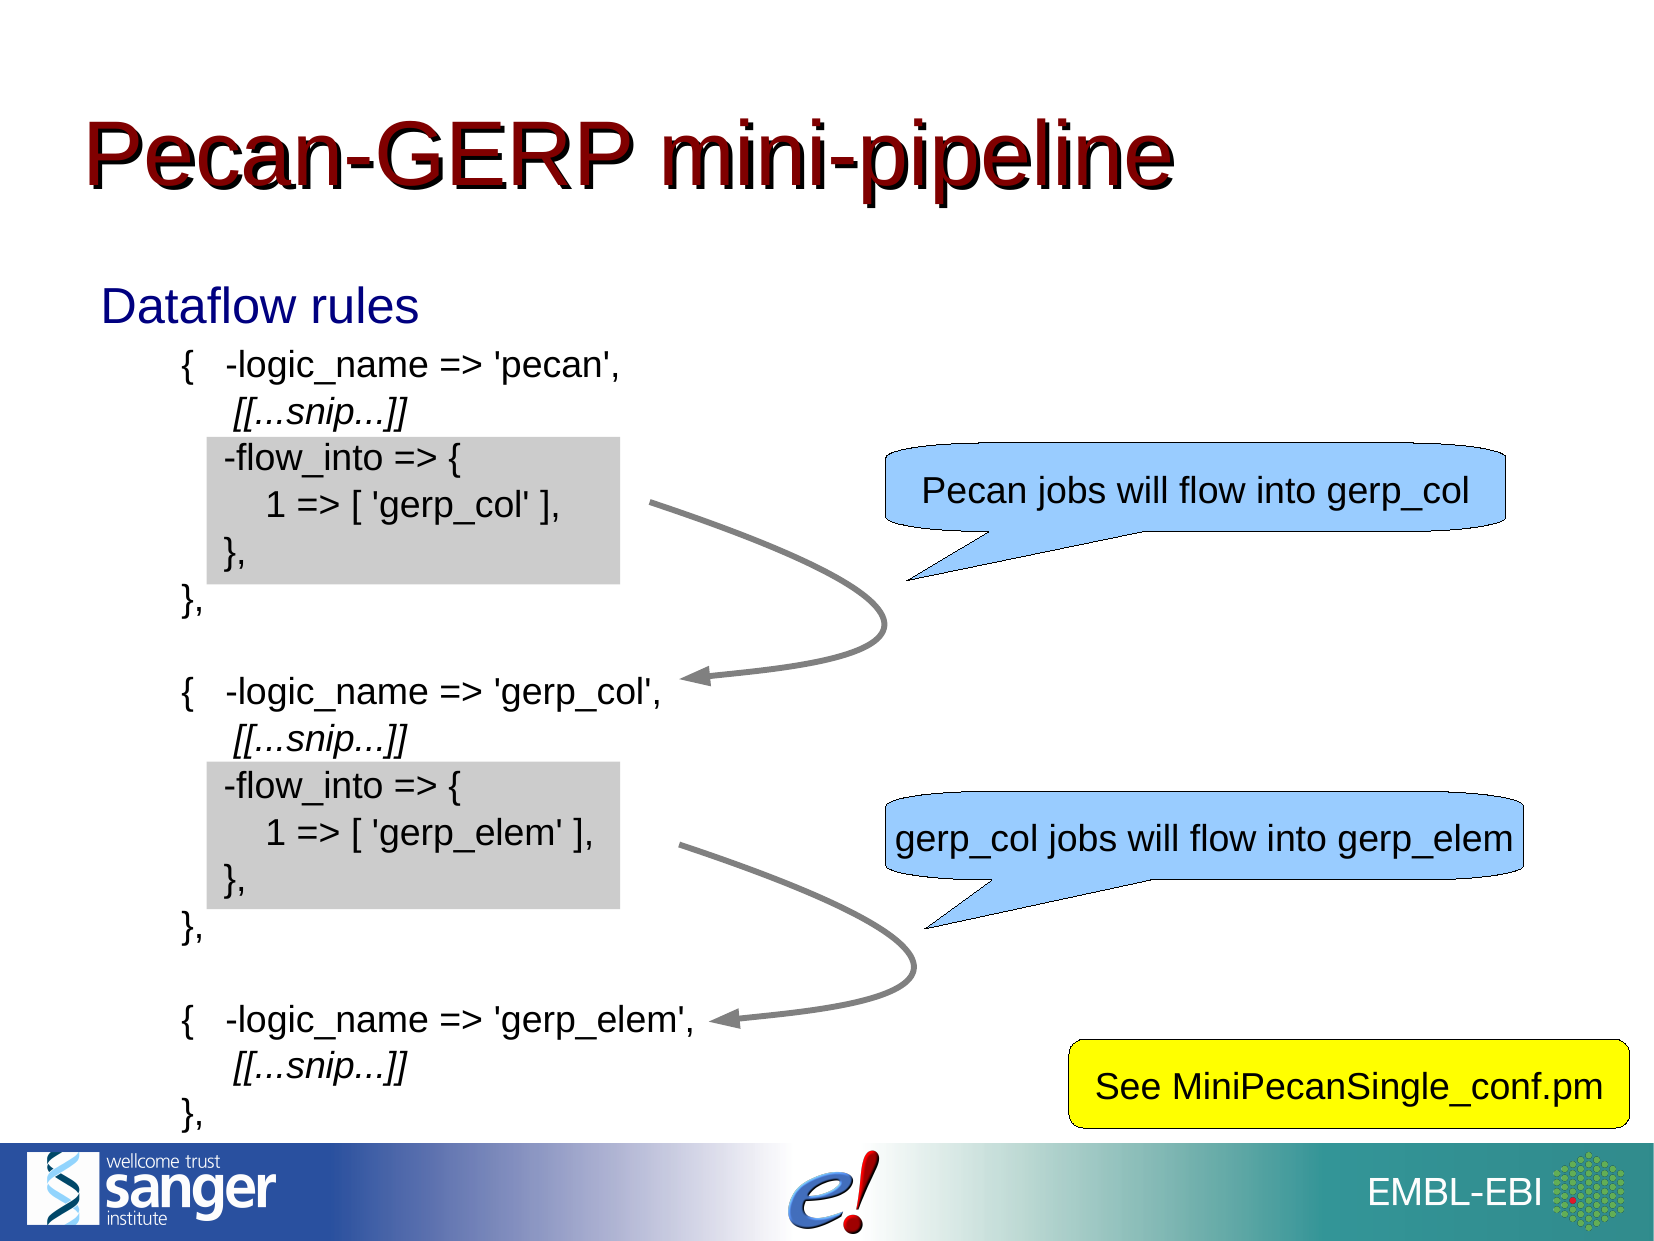

# Pecan-GERP mini-pipeline
Dataflow rules
 { -logic_name => 'pecan',
 [[...snip...]]
 -flow_into => {
 1 => [ 'gerp_col' ],
 },
 },
 { -logic_name => 'gerp_col',
 [[...snip...]]
 -flow_into => {
 1 => [ 'gerp_elem' ],
 },
 },
 { -logic_name => 'gerp_elem',
 [[...snip...]]
 },
Pecan jobs will flow into gerp_col
gerp_col jobs will flow into gerp_elem
See MiniPecanSingle_conf.pm